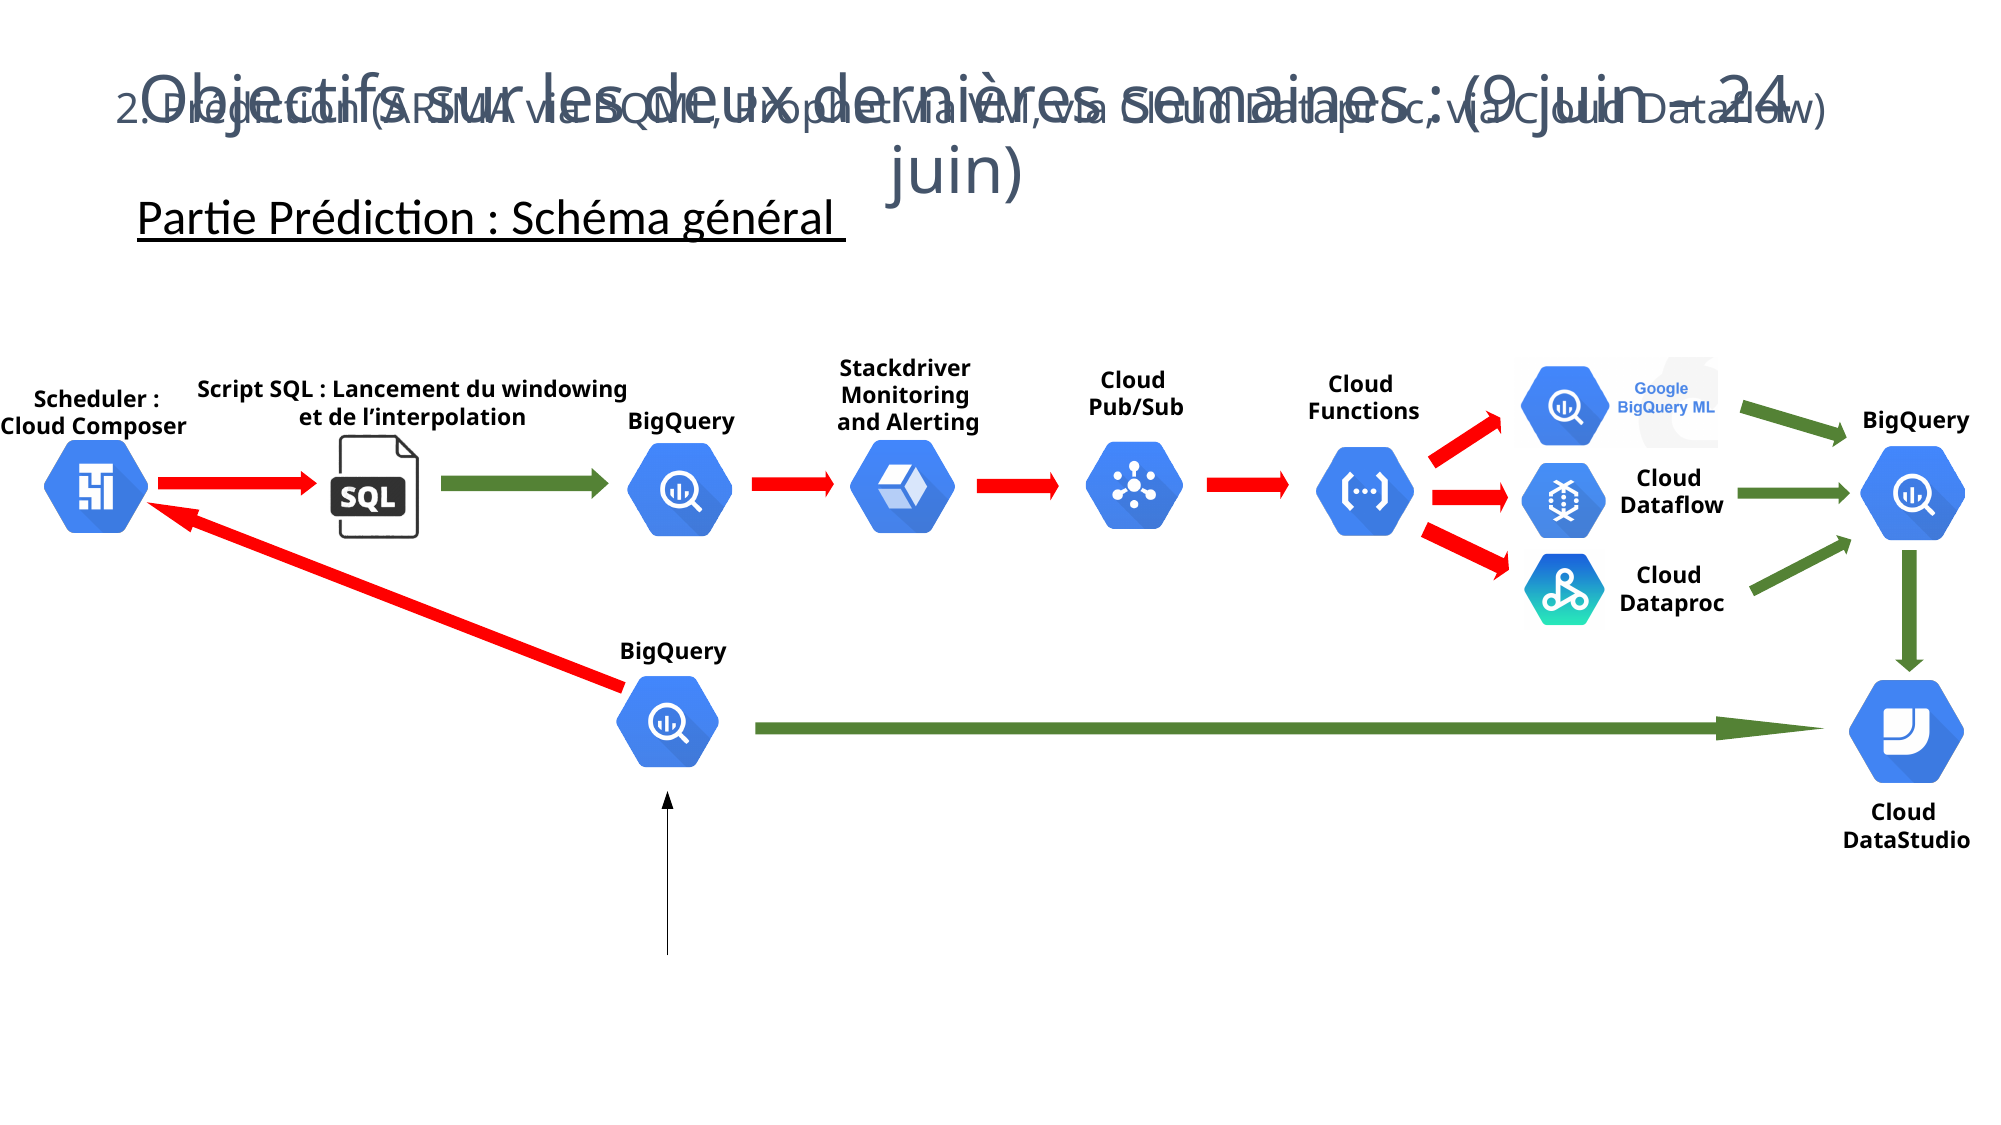

# Objectifs sur les deux dernières semaines : (9 juin – 24 juin)
2. Prédiction (ARIMA via BQML, Prophet via VM, via Cloud Dataproc, via Cloud Dataflow)
Partie Prédiction : Schéma général
Stackdriver
Monitoring
and Alerting
Cloud
Pub/Sub
Cloud
Functions
Script SQL : Lancement du windowing
et de l’interpolation
Scheduler :
Cloud Composer
BigQuery
BigQuery
Cloud
Dataflow
Cloud
Dataproc
BigQuery
Cloud
DataStudio